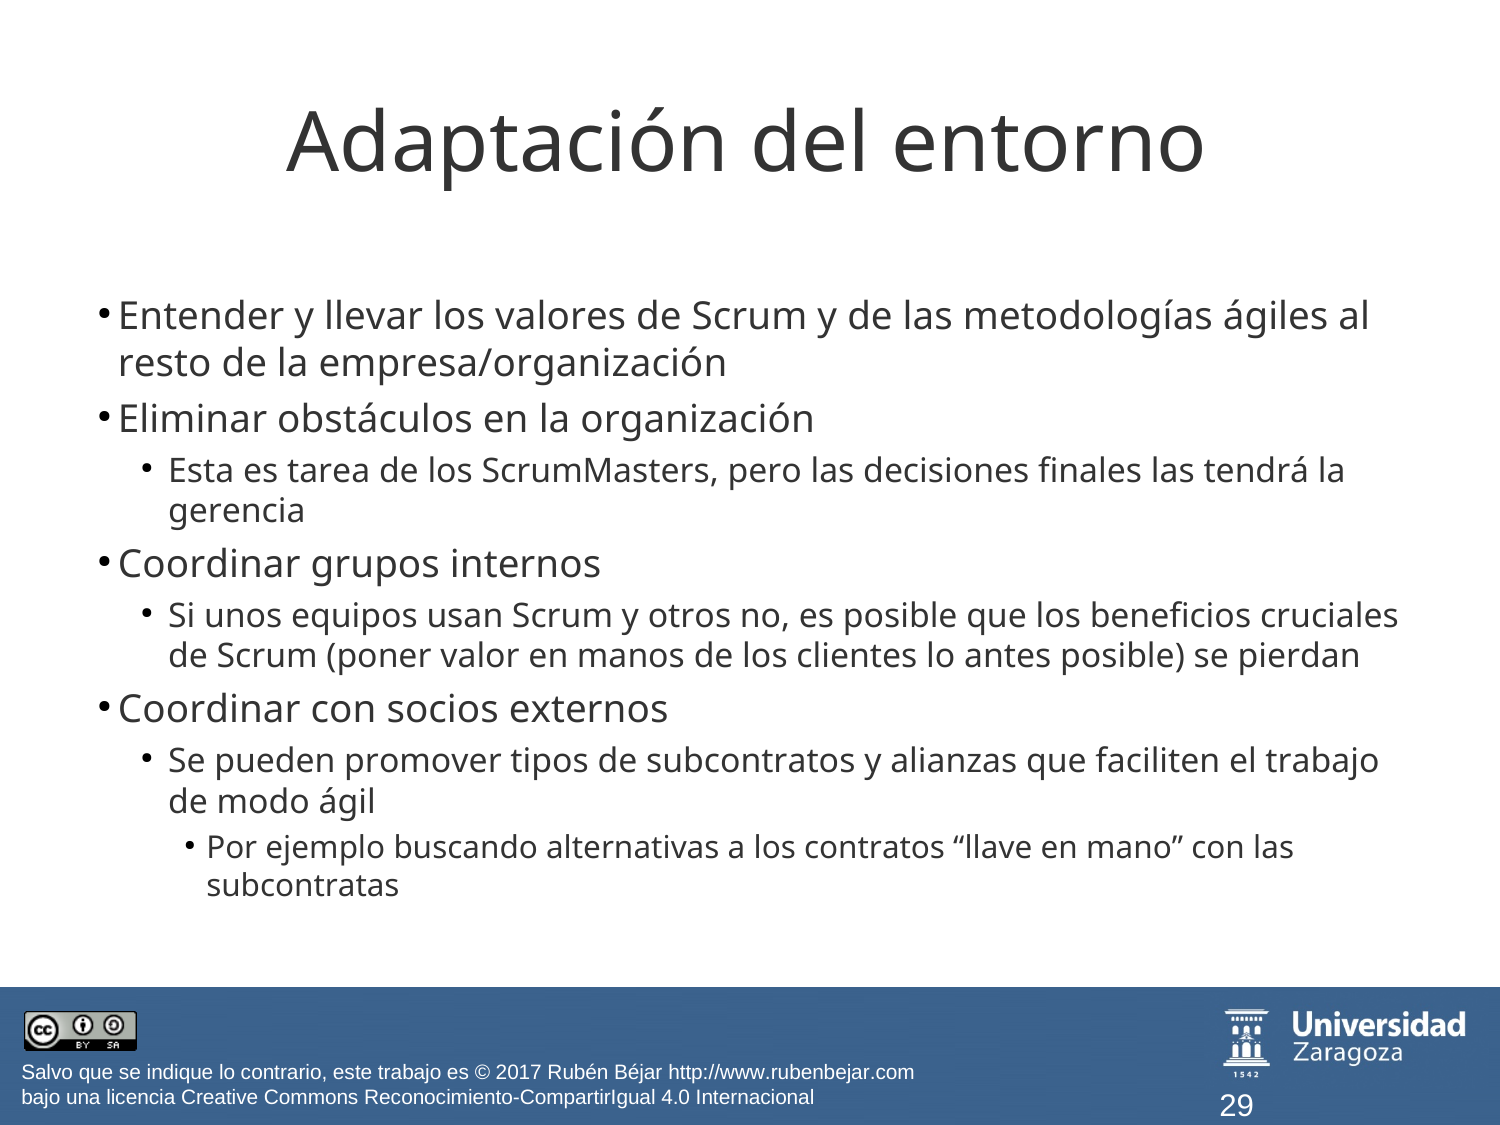

# Adaptación del entorno
Entender y llevar los valores de Scrum y de las metodologías ágiles al resto de la empresa/organización
Eliminar obstáculos en la organización
Esta es tarea de los ScrumMasters, pero las decisiones finales las tendrá la gerencia
Coordinar grupos internos
Si unos equipos usan Scrum y otros no, es posible que los beneficios cruciales de Scrum (poner valor en manos de los clientes lo antes posible) se pierdan
Coordinar con socios externos
Se pueden promover tipos de subcontratos y alianzas que faciliten el trabajo de modo ágil
Por ejemplo buscando alternativas a los contratos “llave en mano” con las subcontratas